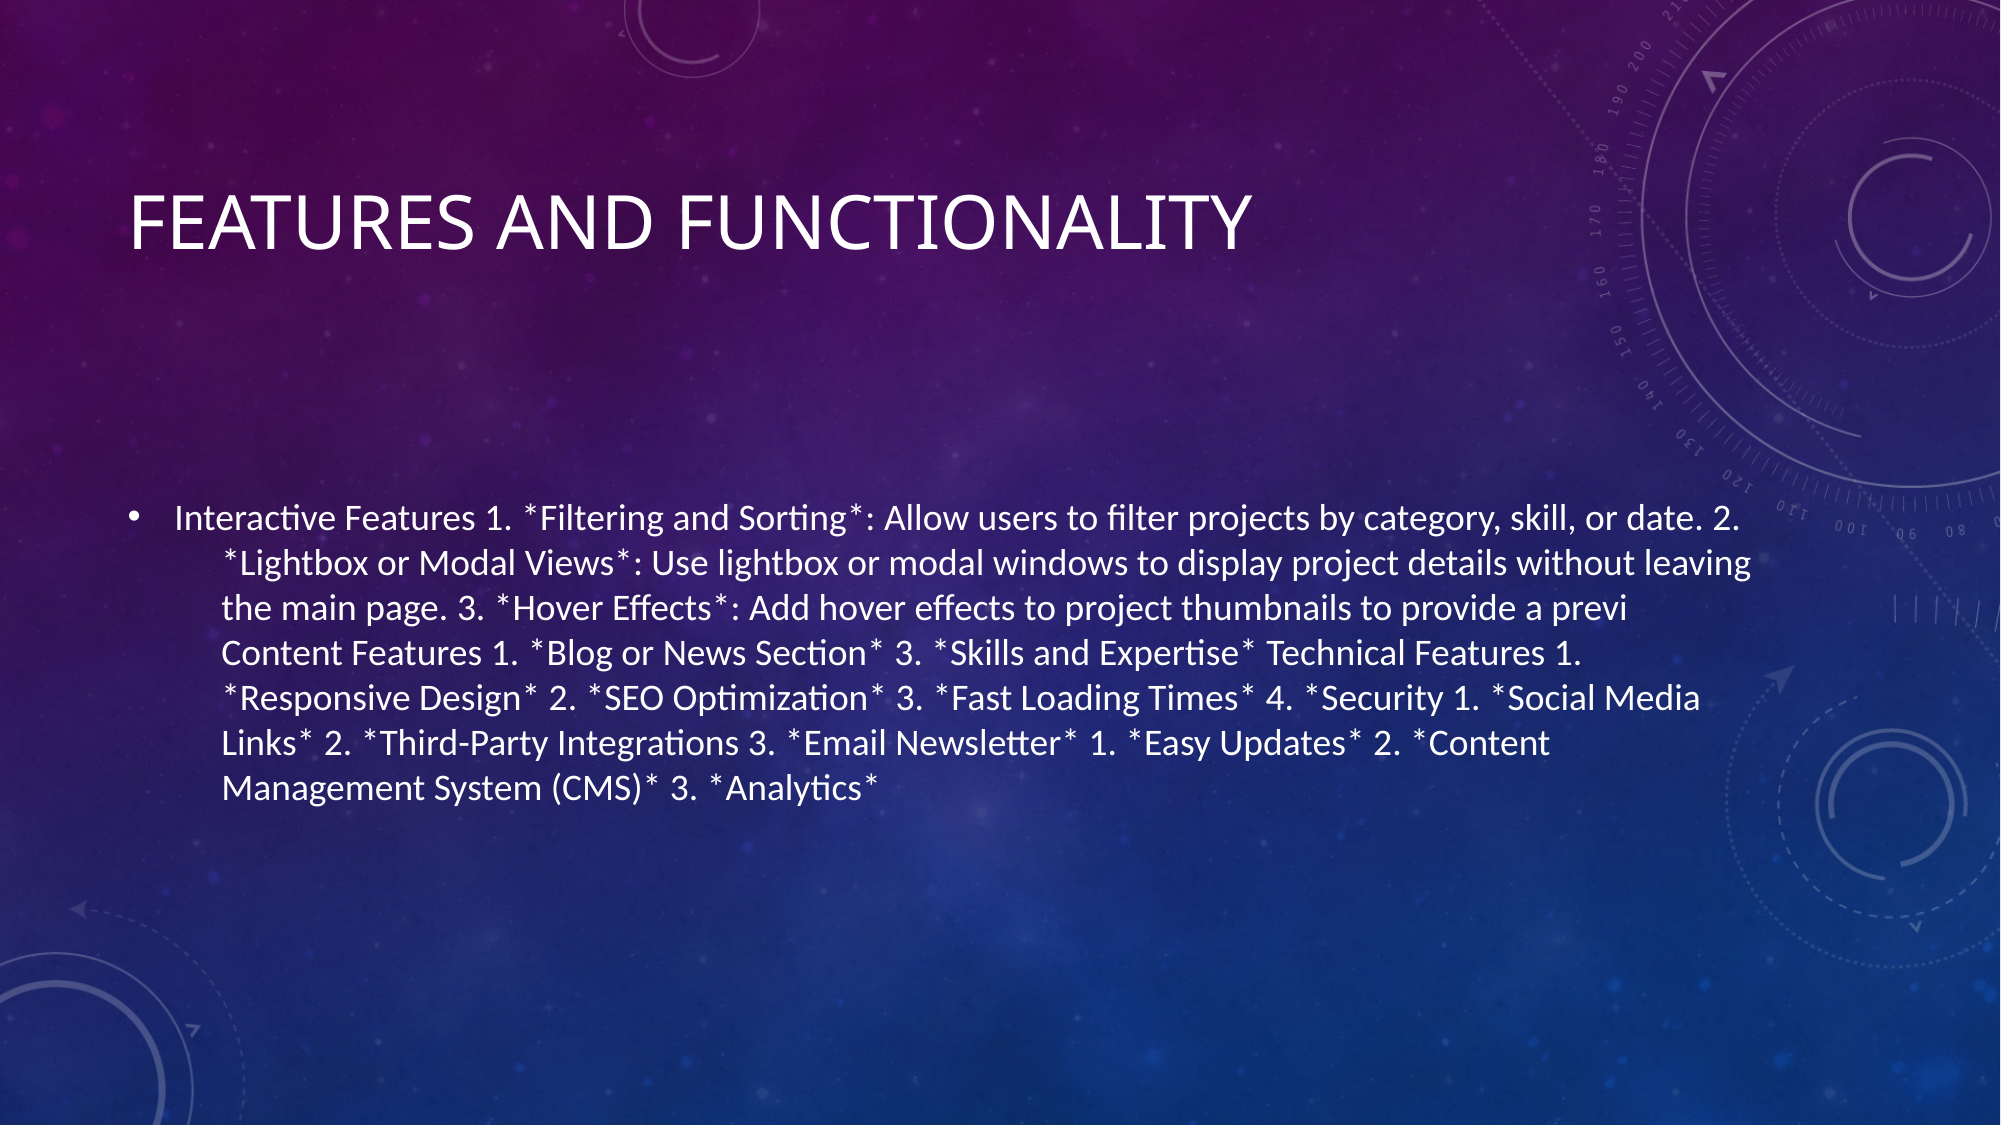

# Features and Functionality
Interactive Features 1. *Filtering and Sorting*: Allow users to filter projects by category, skill, or date. 2. *Lightbox or Modal Views*: Use lightbox or modal windows to display project details without leaving the main page. 3. *Hover Effects*: Add hover effects to project thumbnails to provide a previ Content Features 1. *Blog or News Section* 3. *Skills and Expertise* Technical Features 1. *Responsive Design* 2. *SEO Optimization* 3. *Fast Loading Times* 4. *Security 1. *Social Media Links* 2. *Third-Party Integrations 3. *Email Newsletter* 1. *Easy Updates* 2. *Content Management System (CMS)* 3. *Analytics*